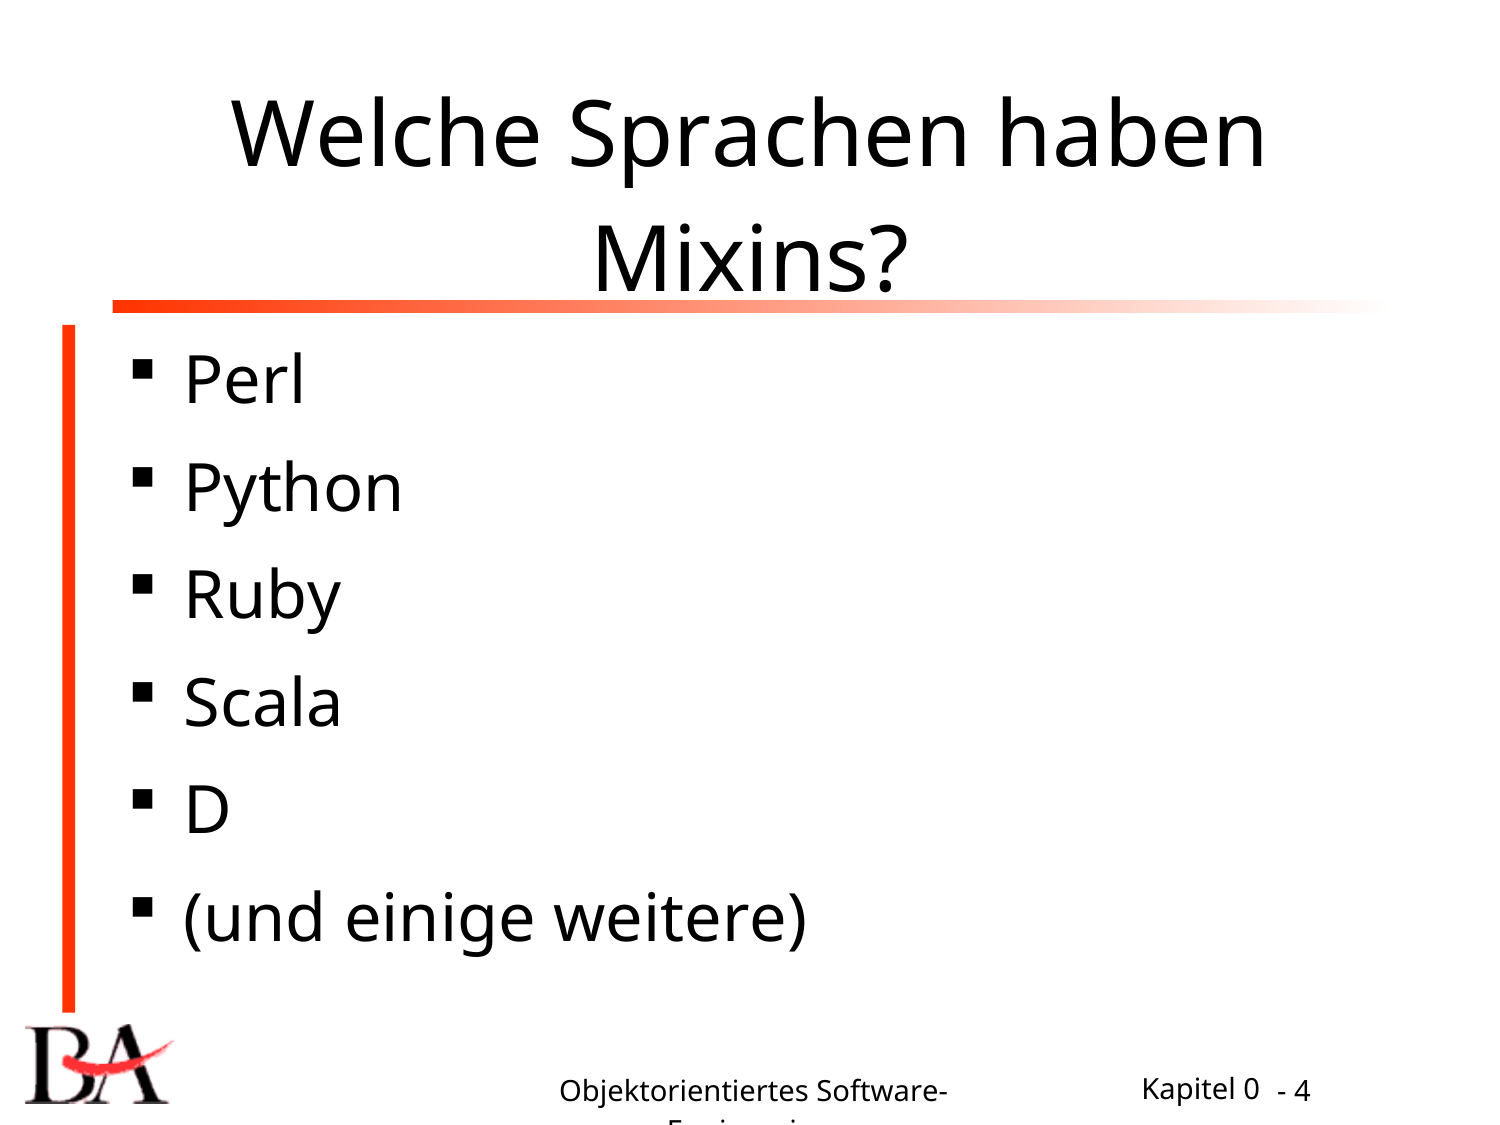

# Welche Sprachen haben Mixins?
Perl
Python
Ruby
Scala
D
(und einige weitere)
4